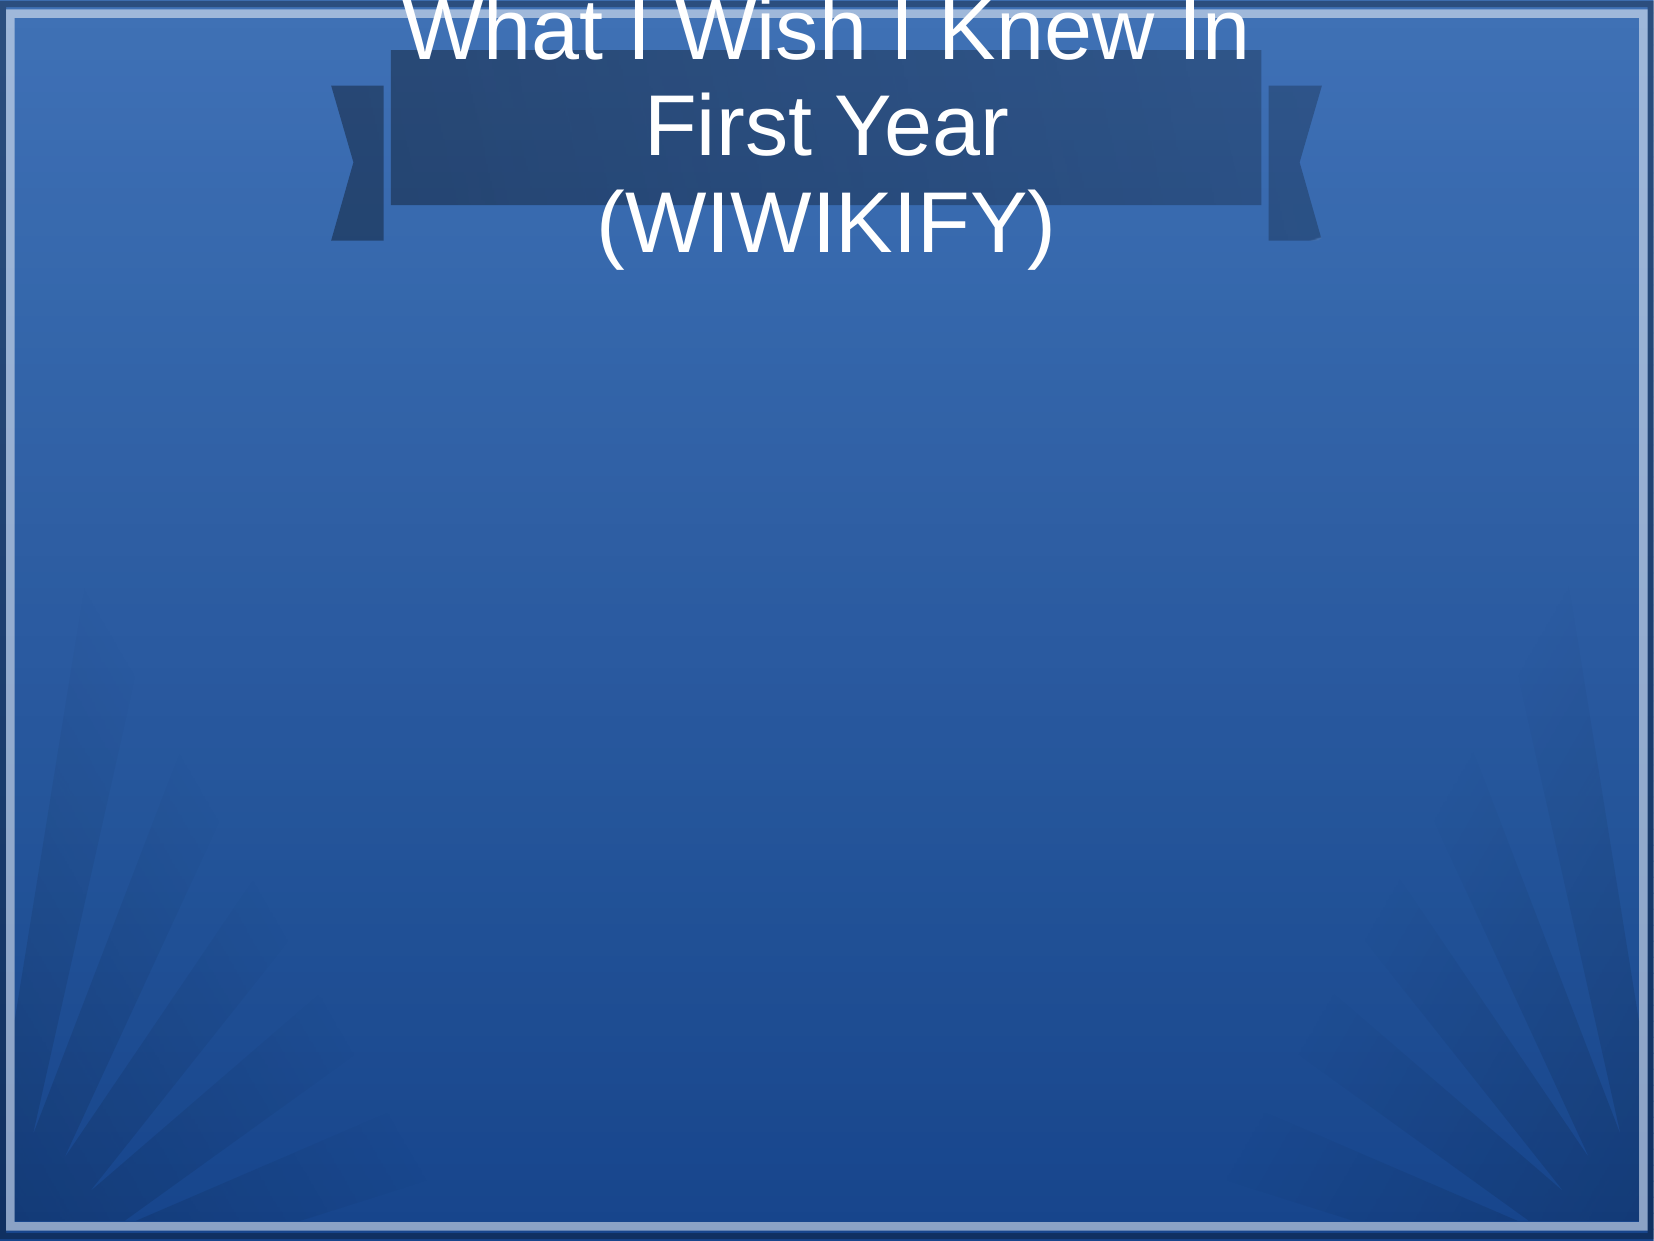

# What I Wish I Knew In First Year (WIWIKIFY)